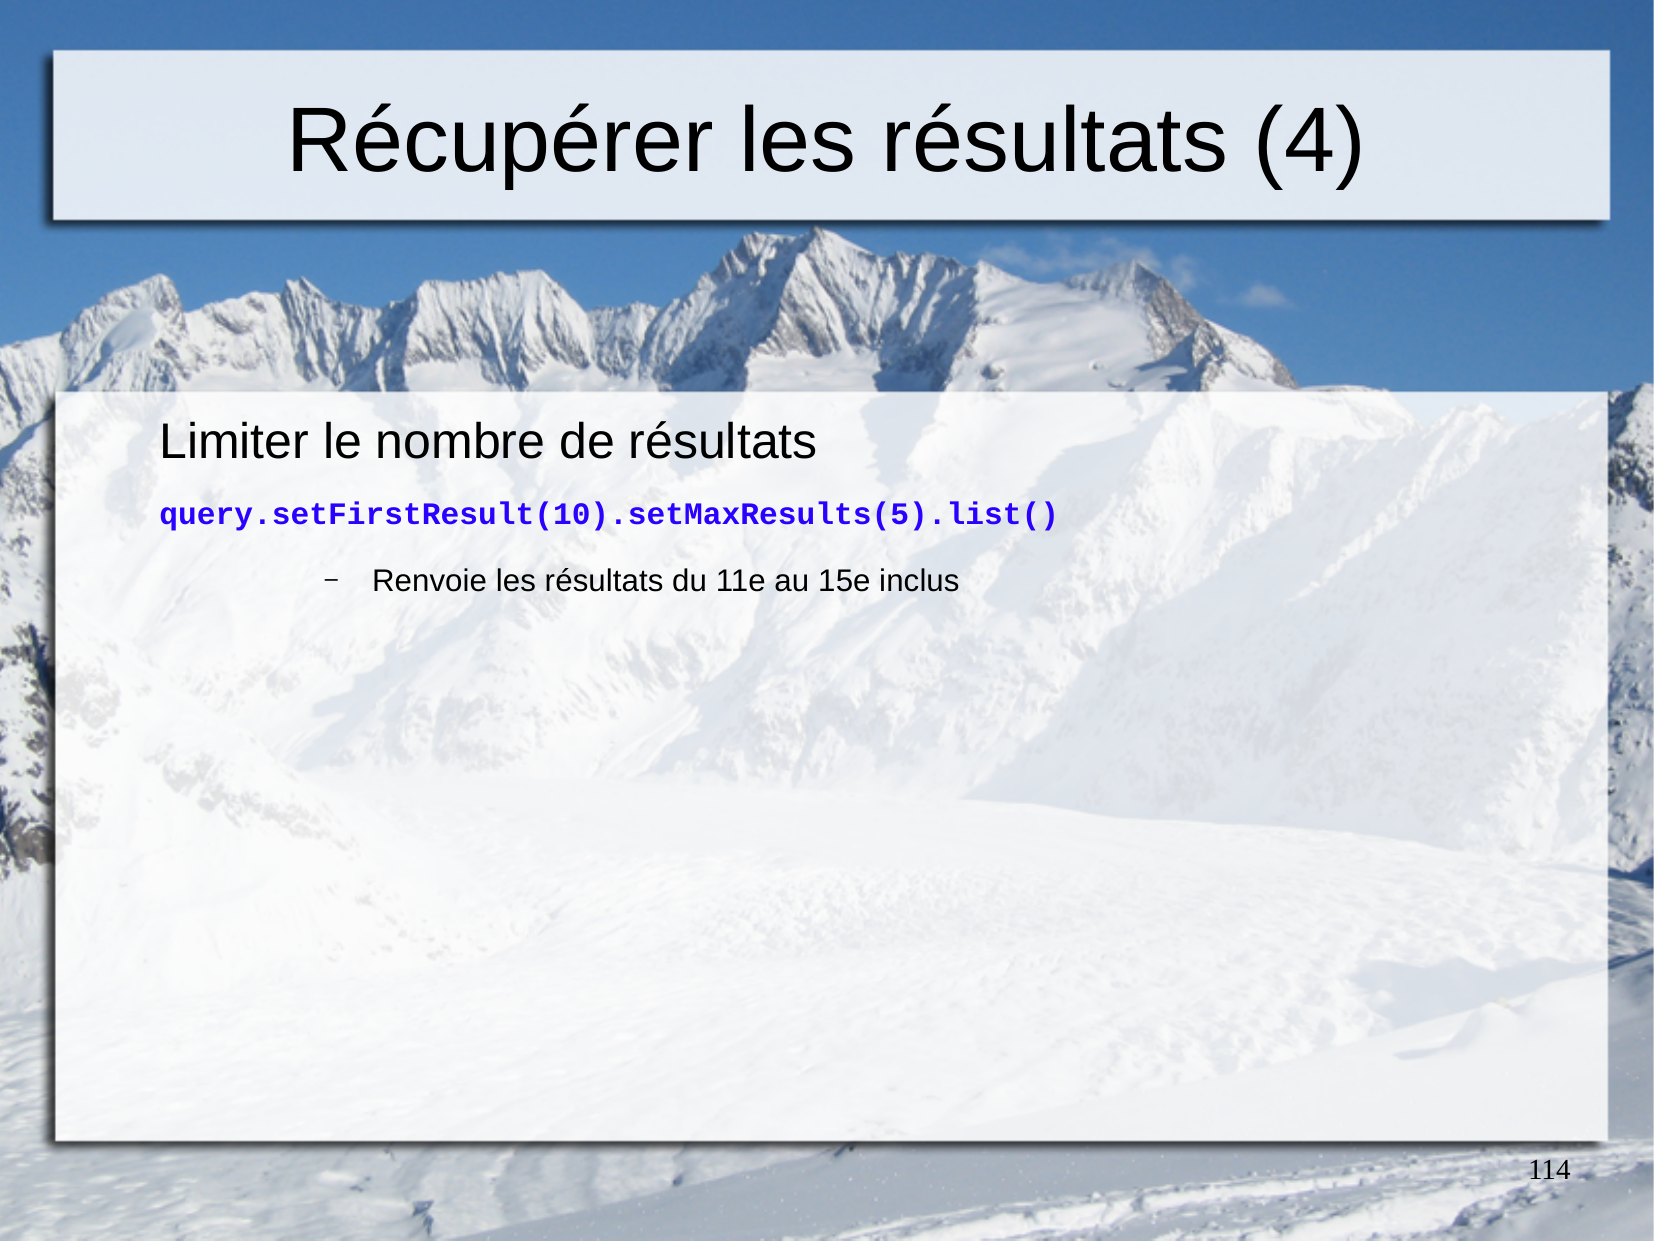

# Récupérer les résultats (4)
Limiter le nombre de résultats
query.setFirstResult(10).setMaxResults(5).list()
Renvoie les résultats du 11e au 15e inclus
114